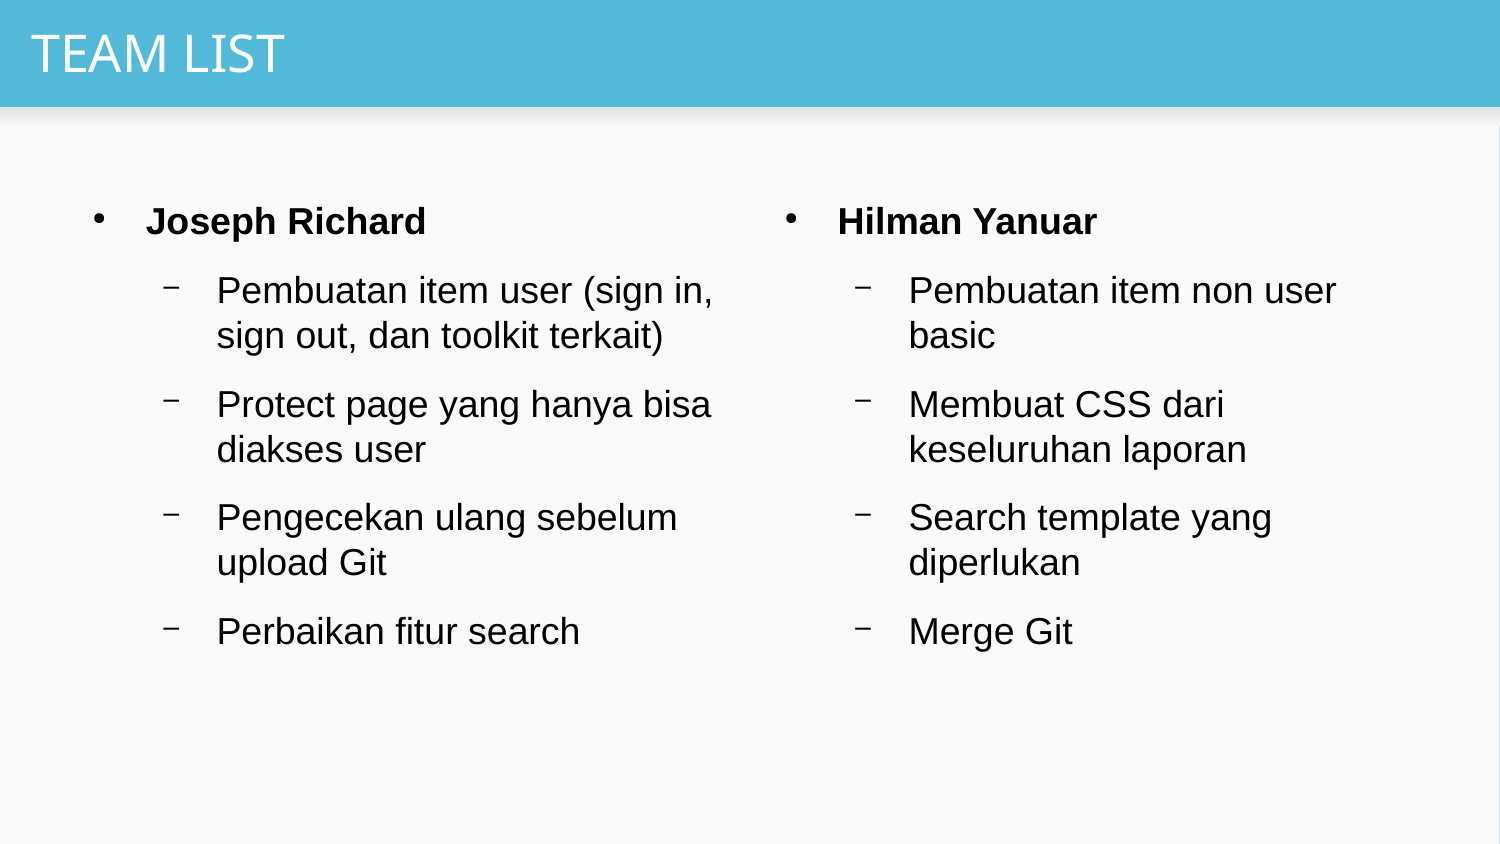

# TEAM LIST
Joseph Richard
Pembuatan item user (sign in, sign out, dan toolkit terkait)
Protect page yang hanya bisa diakses user
Pengecekan ulang sebelum upload Git
Perbaikan fitur search
Hilman Yanuar
Pembuatan item non user basic
Membuat CSS dari keseluruhan laporan
Search template yang diperlukan
Merge Git